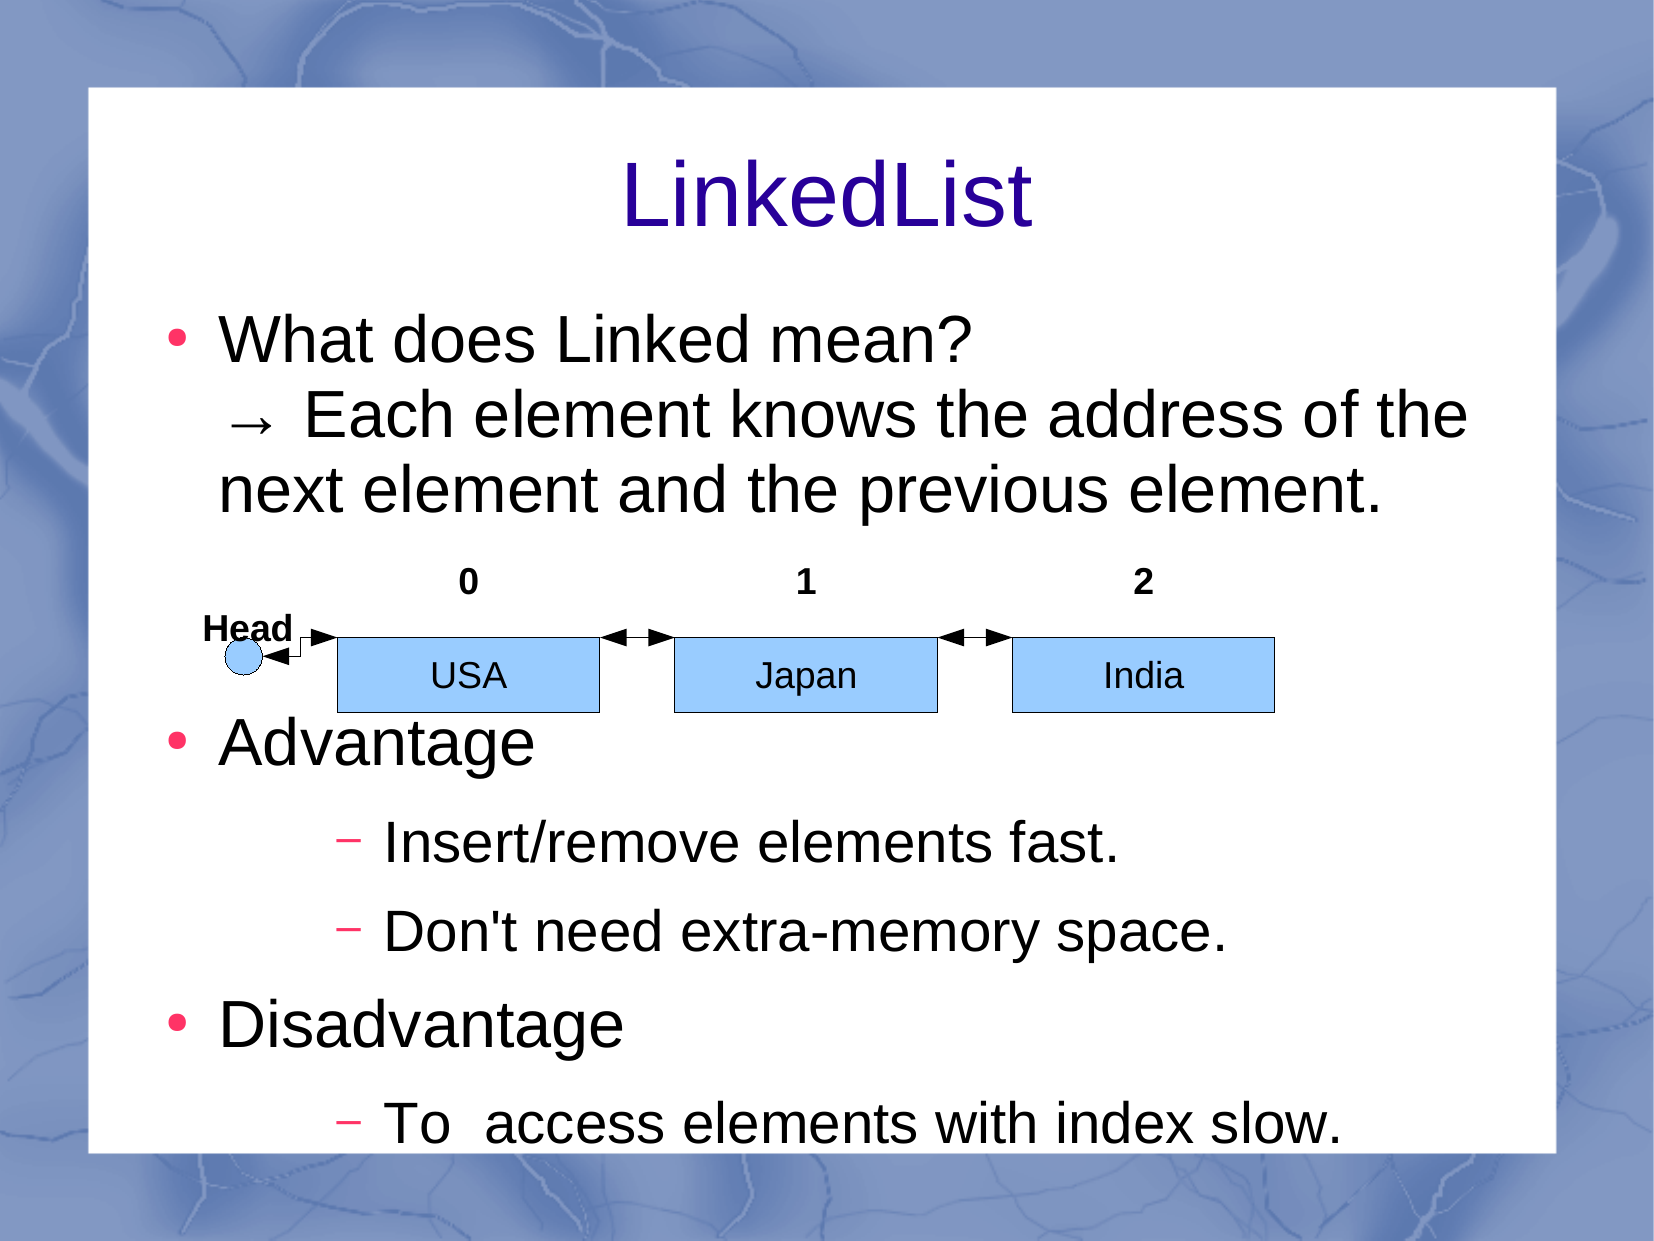

# LinkedList
What does Linked mean?
→ Each element knows the address of the next element and the previous element.
Advantage
Insert/remove elements fast.
Don't need extra-memory space.
Disadvantage
To access elements with index slow.
0
USA
1
Japan
2
India
Head